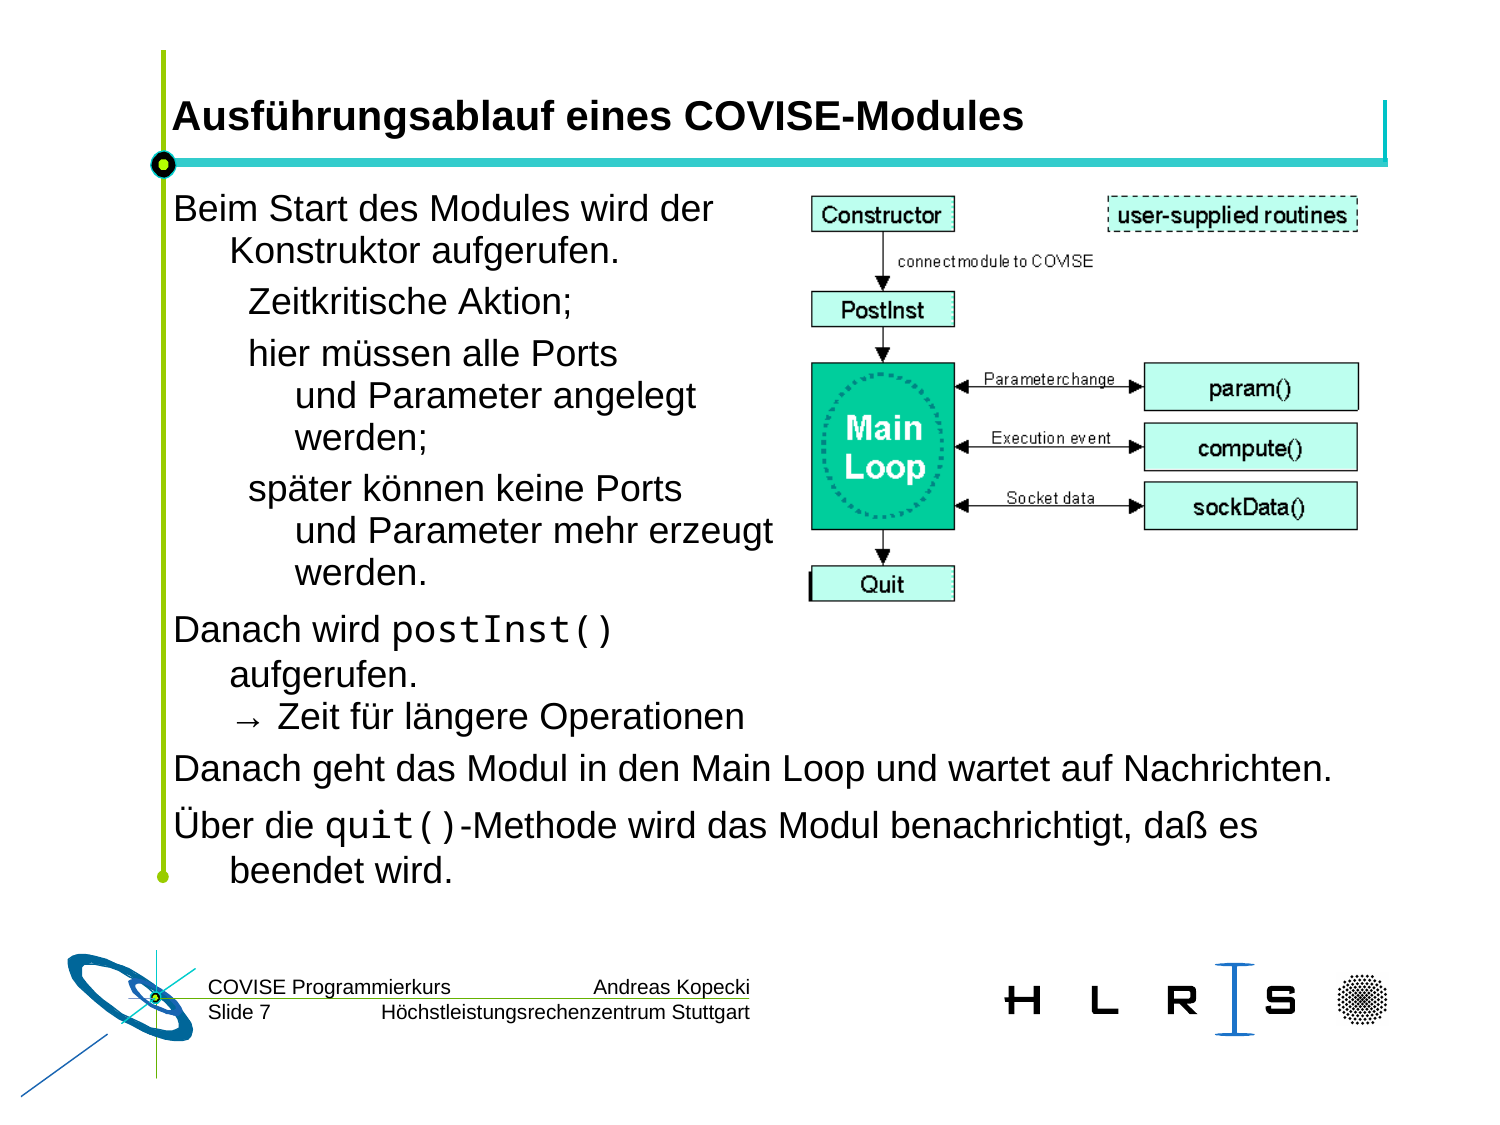

# Ausführungsablauf eines COVISE-Modules
Beim Start des Modules wird der
Konstruktor aufgerufen.
Zeitkritische Aktion;
hier müssen alle Ports
und Parameter angelegt
werden;
später können keine Ports
und Parameter mehr erzeugt
werden.
Danach wird postInst()
aufgerufen.
→ Zeit für längere Operationen
Danach geht das Modul in den Main Loop und wartet auf Nachrichten.
Über die quit()-Methode wird das Modul benachrichtigt, daß es beendet wird.
COVISE Programmierkurs
7